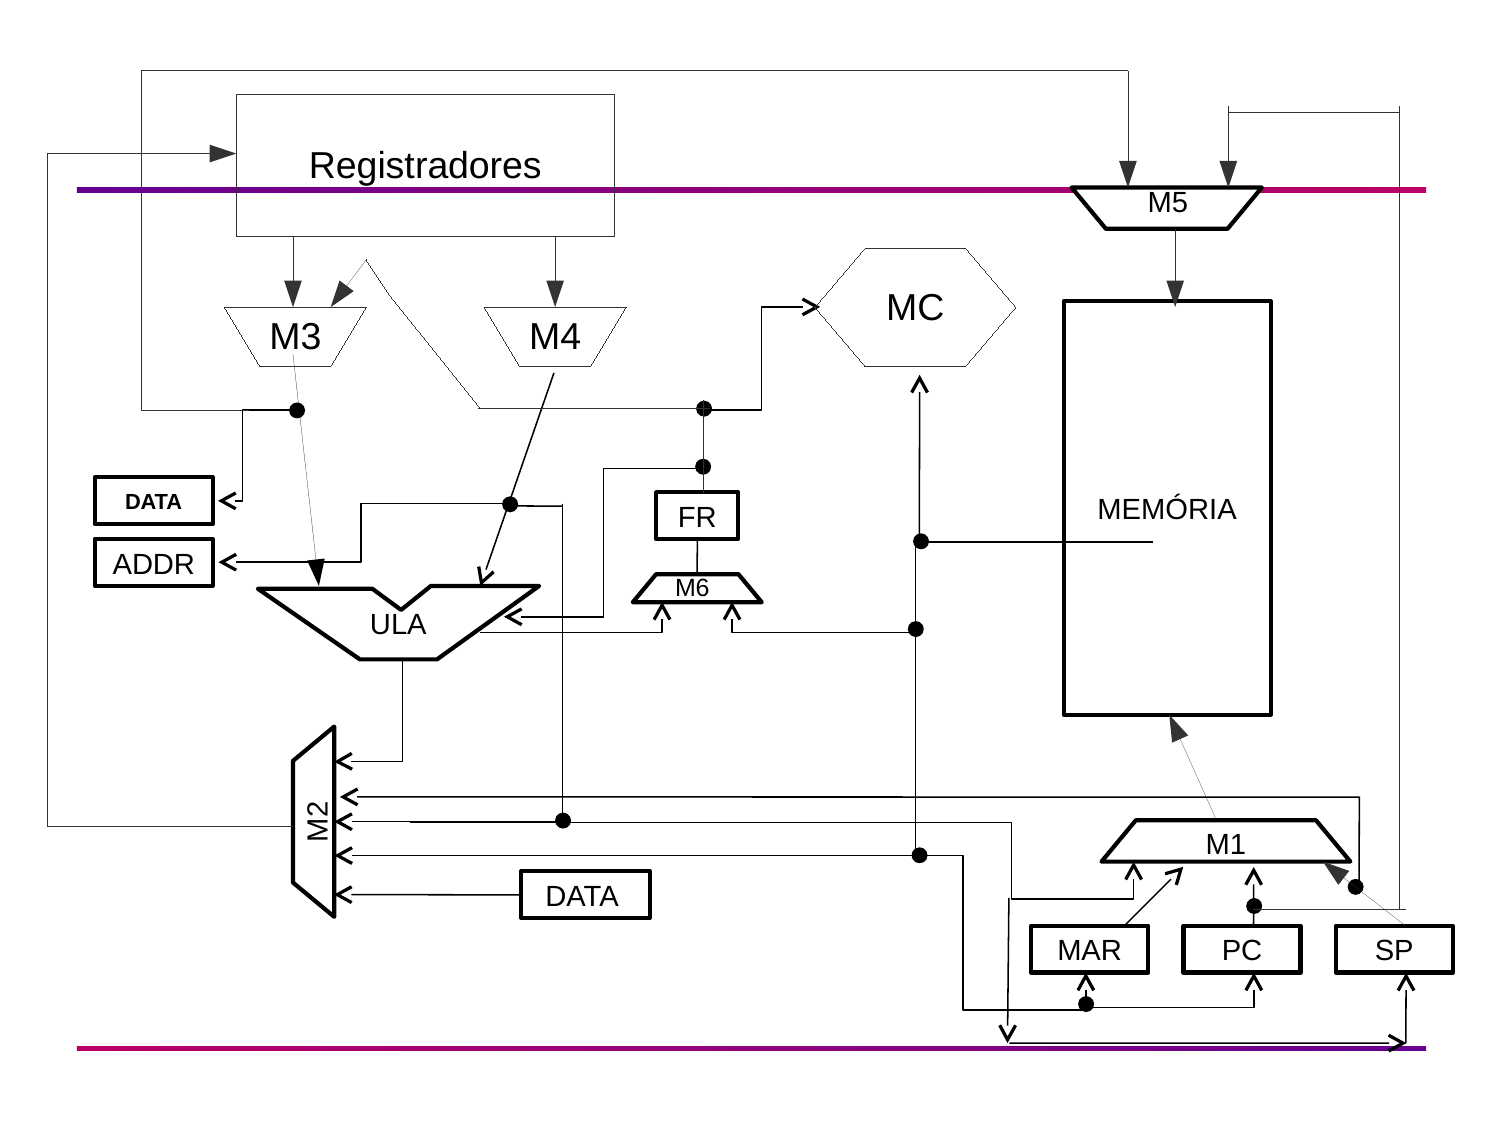

Registradores
M5
MC
MEMÓRIA
M4
M3
DATA
FR
ADDR
M6
ULA
M2
M1
DATA
MAR
PC
SP